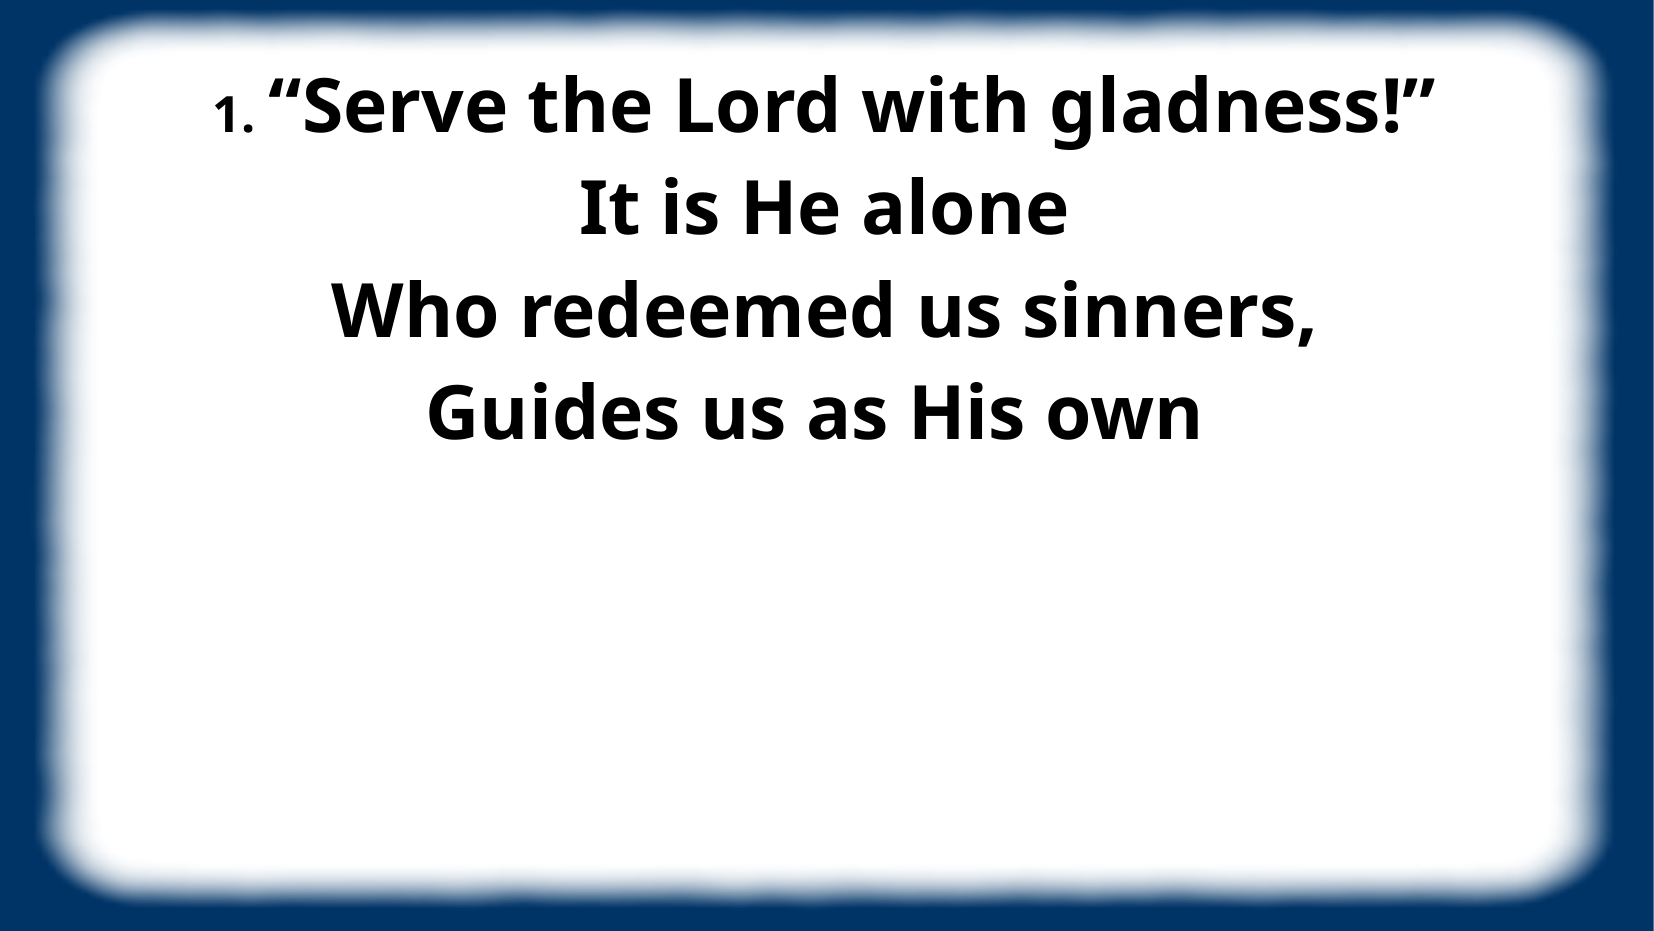

1. “Serve the Lord with gladness!”
It is He alone
Who redeemed us sinners,
Guides us as His own